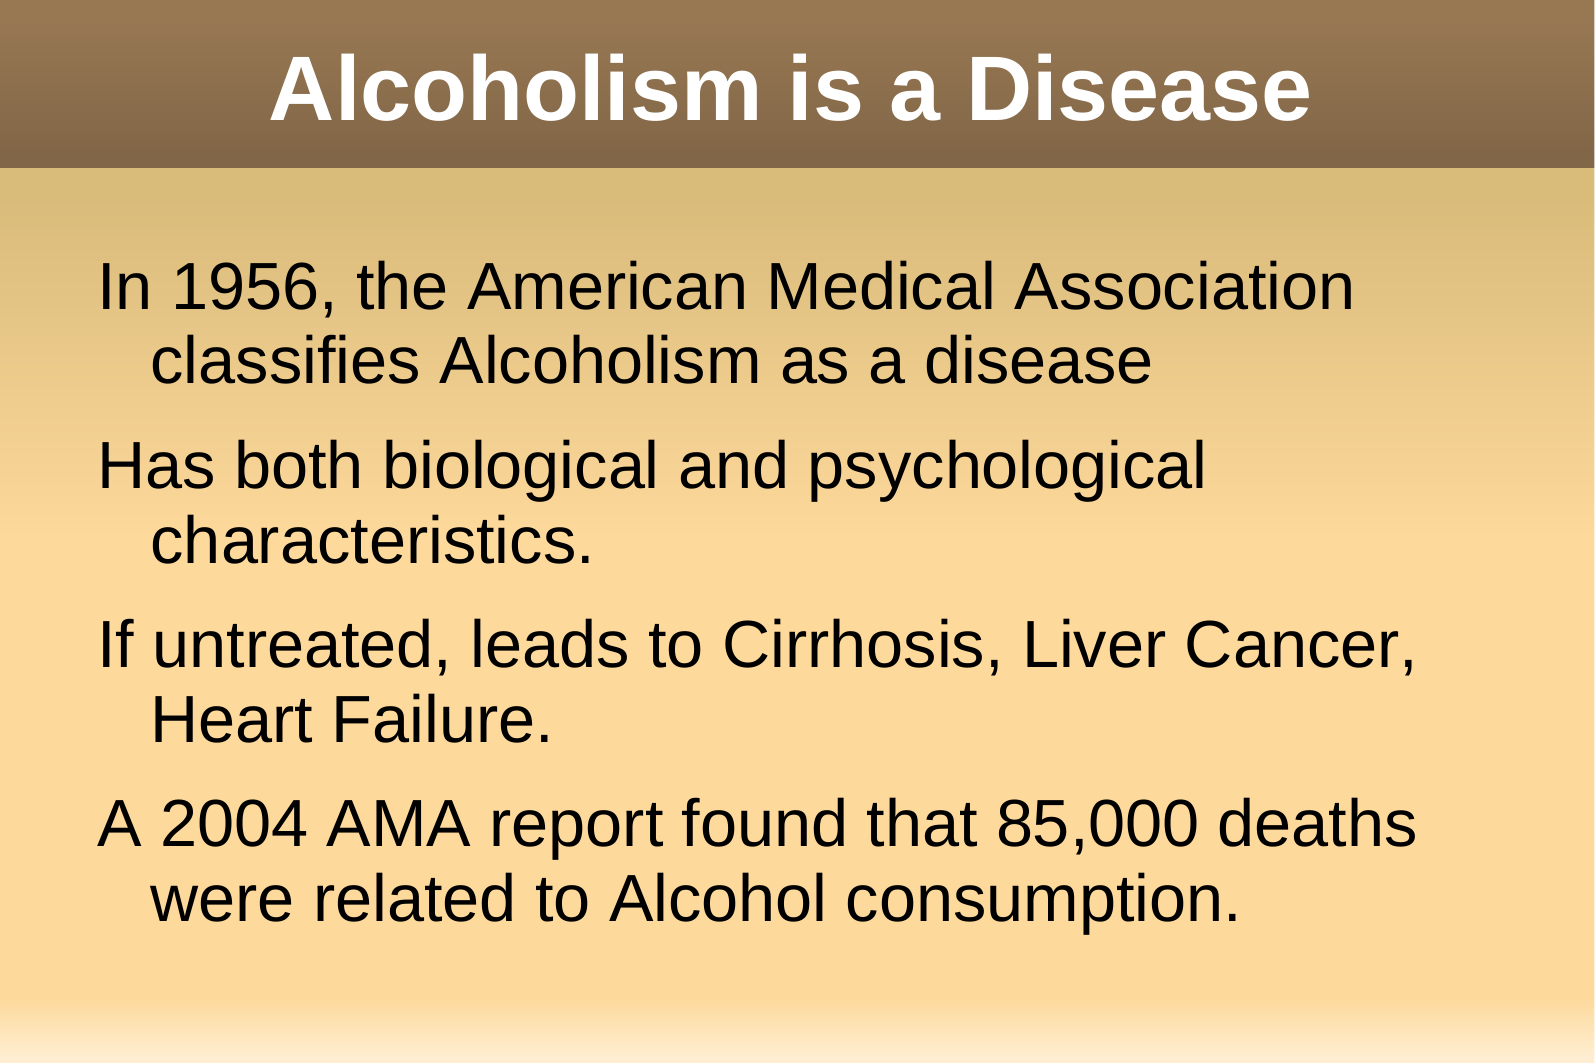

# Alcoholism is a Disease
In 1956, the American Medical Association classifies Alcoholism as a disease
Has both biological and psychological characteristics.
If untreated, leads to Cirrhosis, Liver Cancer, Heart Failure.
A 2004 AMA report found that 85,000 deaths were related to Alcohol consumption.